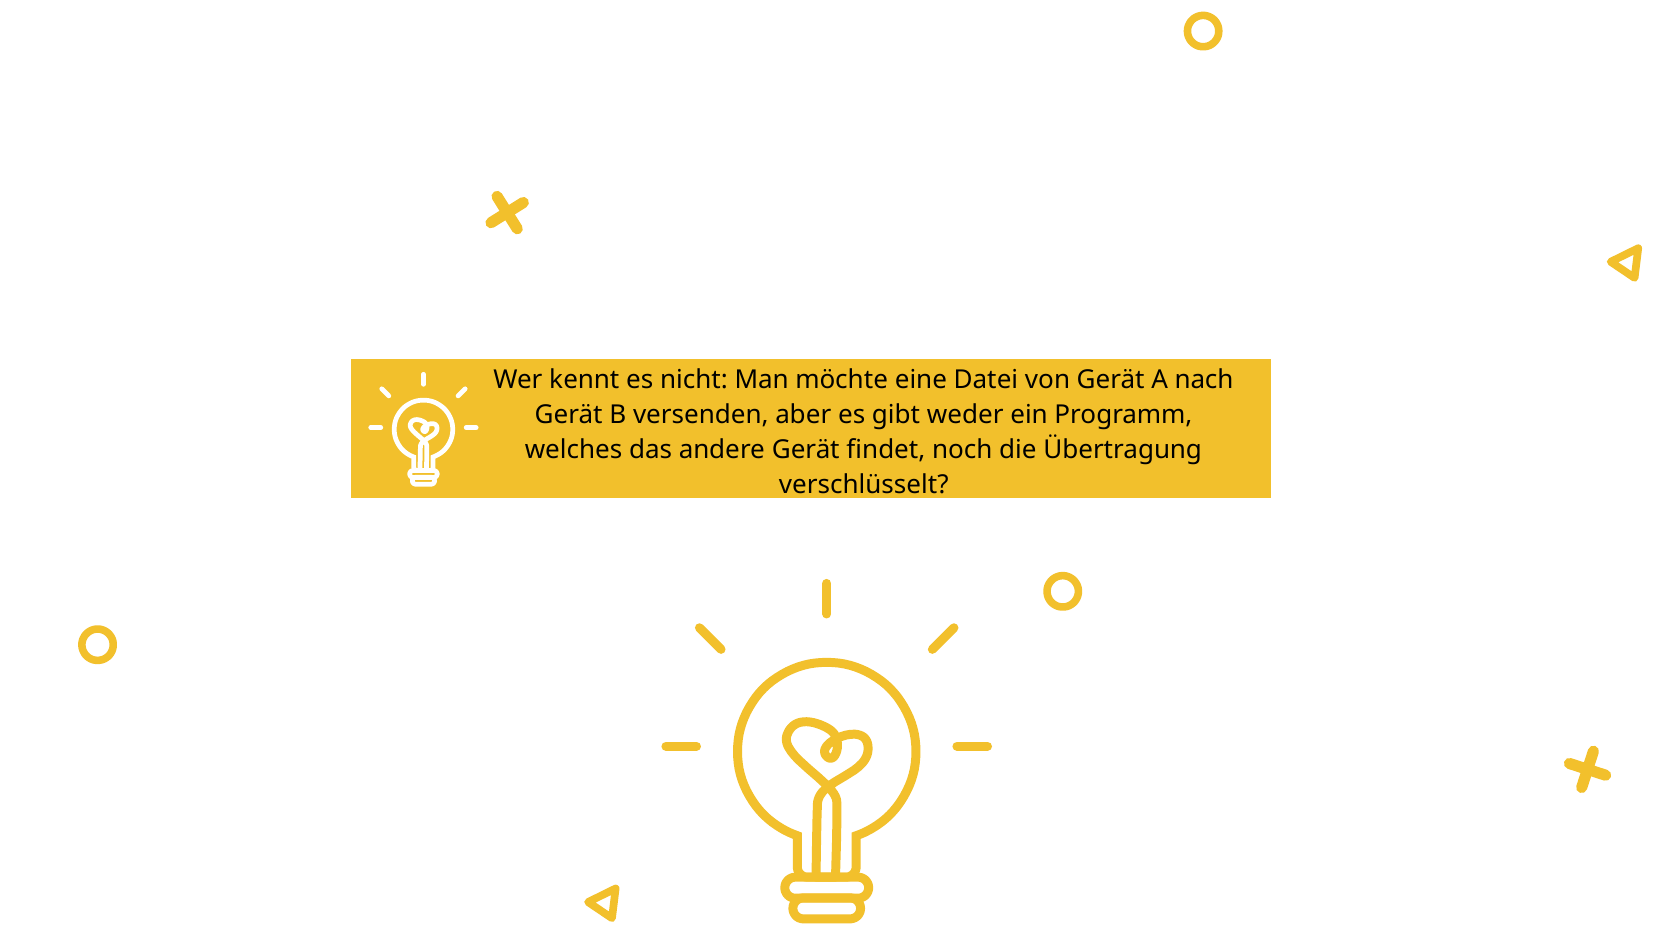

Wer kennt es nicht: Man möchte eine Datei von Gerät A nach Gerät B versenden, aber es gibt weder ein Programm, welches das andere Gerät findet, noch die Übertragung verschlüsselt?